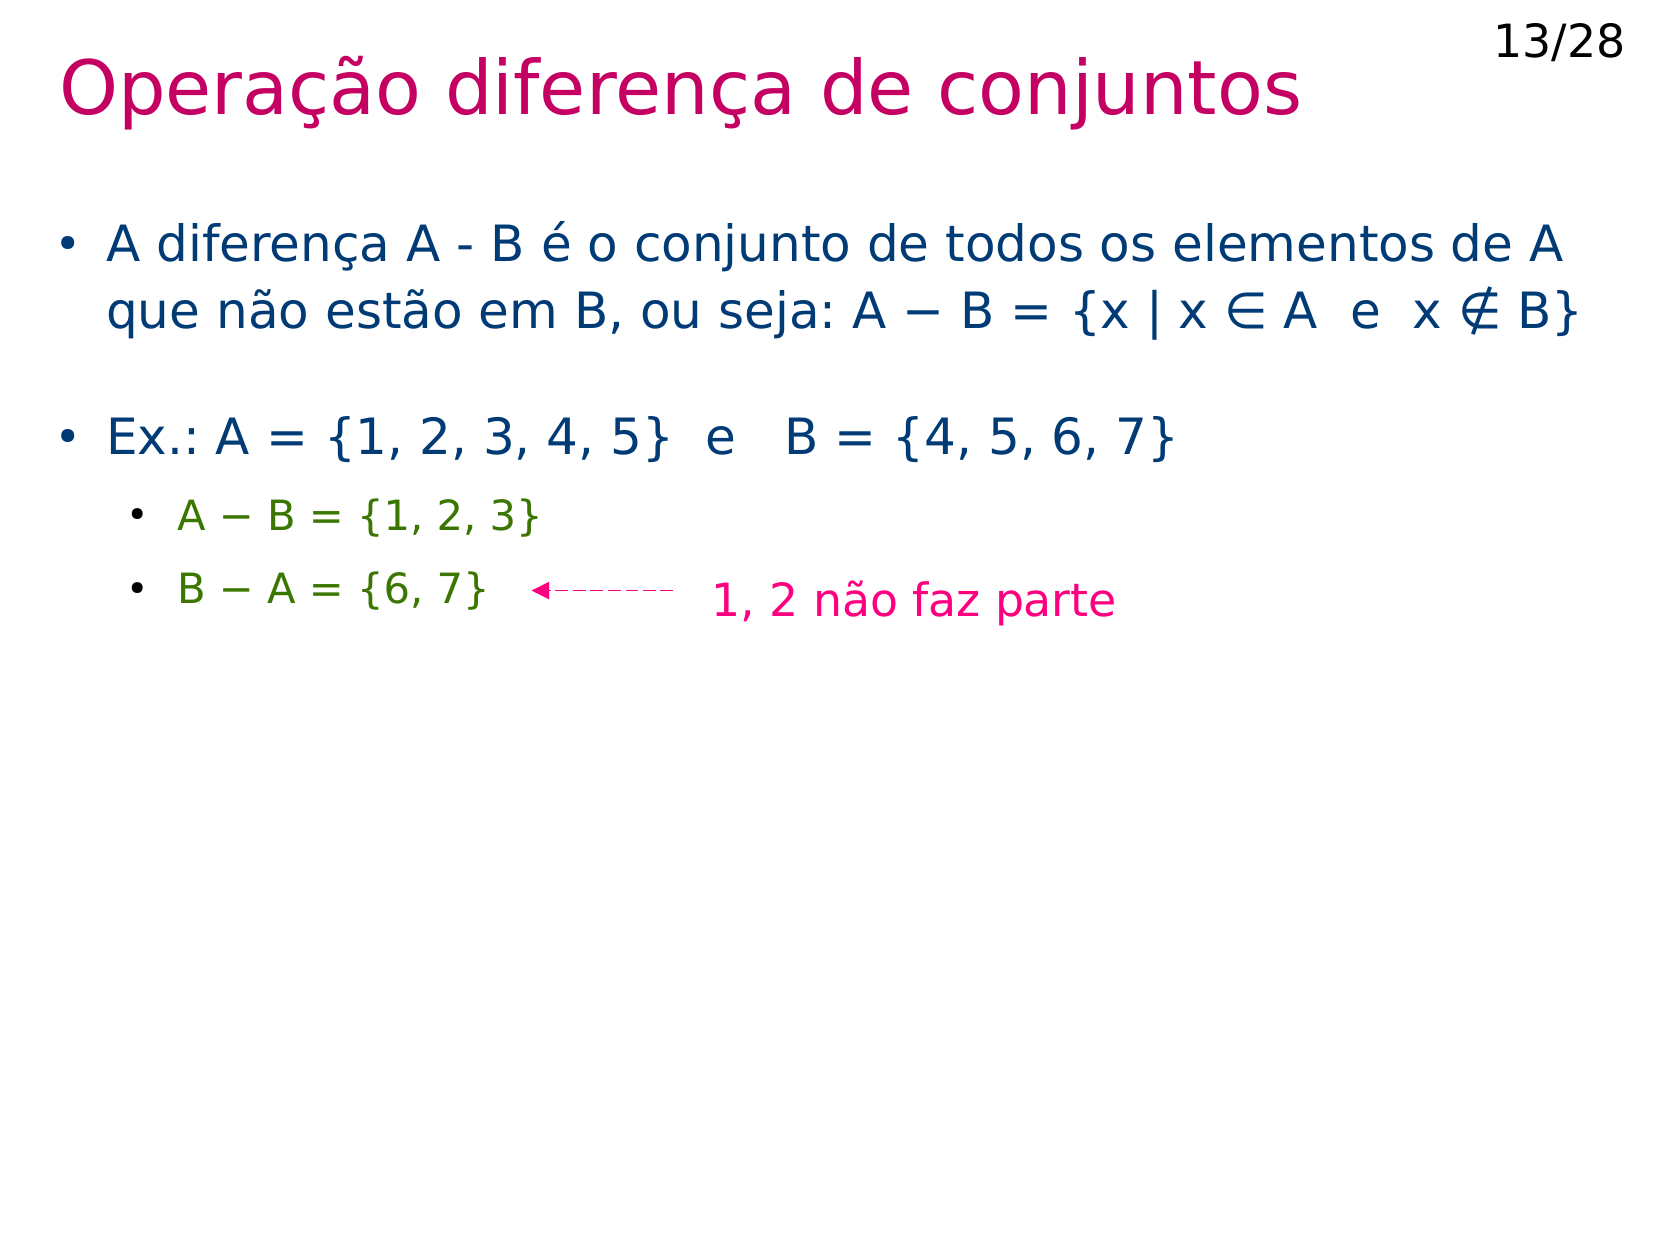

13
# Operação diferença de conjuntos
A diferença A - B é o conjunto de todos os elementos de A que não estão em B, ou seja: A − B = {x | x ∈ A e x ∉ B}
Ex.: A = {1, 2, 3, 4, 5} e B = {4, 5, 6, 7}
A − B = {1, 2, 3}
B − A = {6, 7}
1, 2 não faz parte